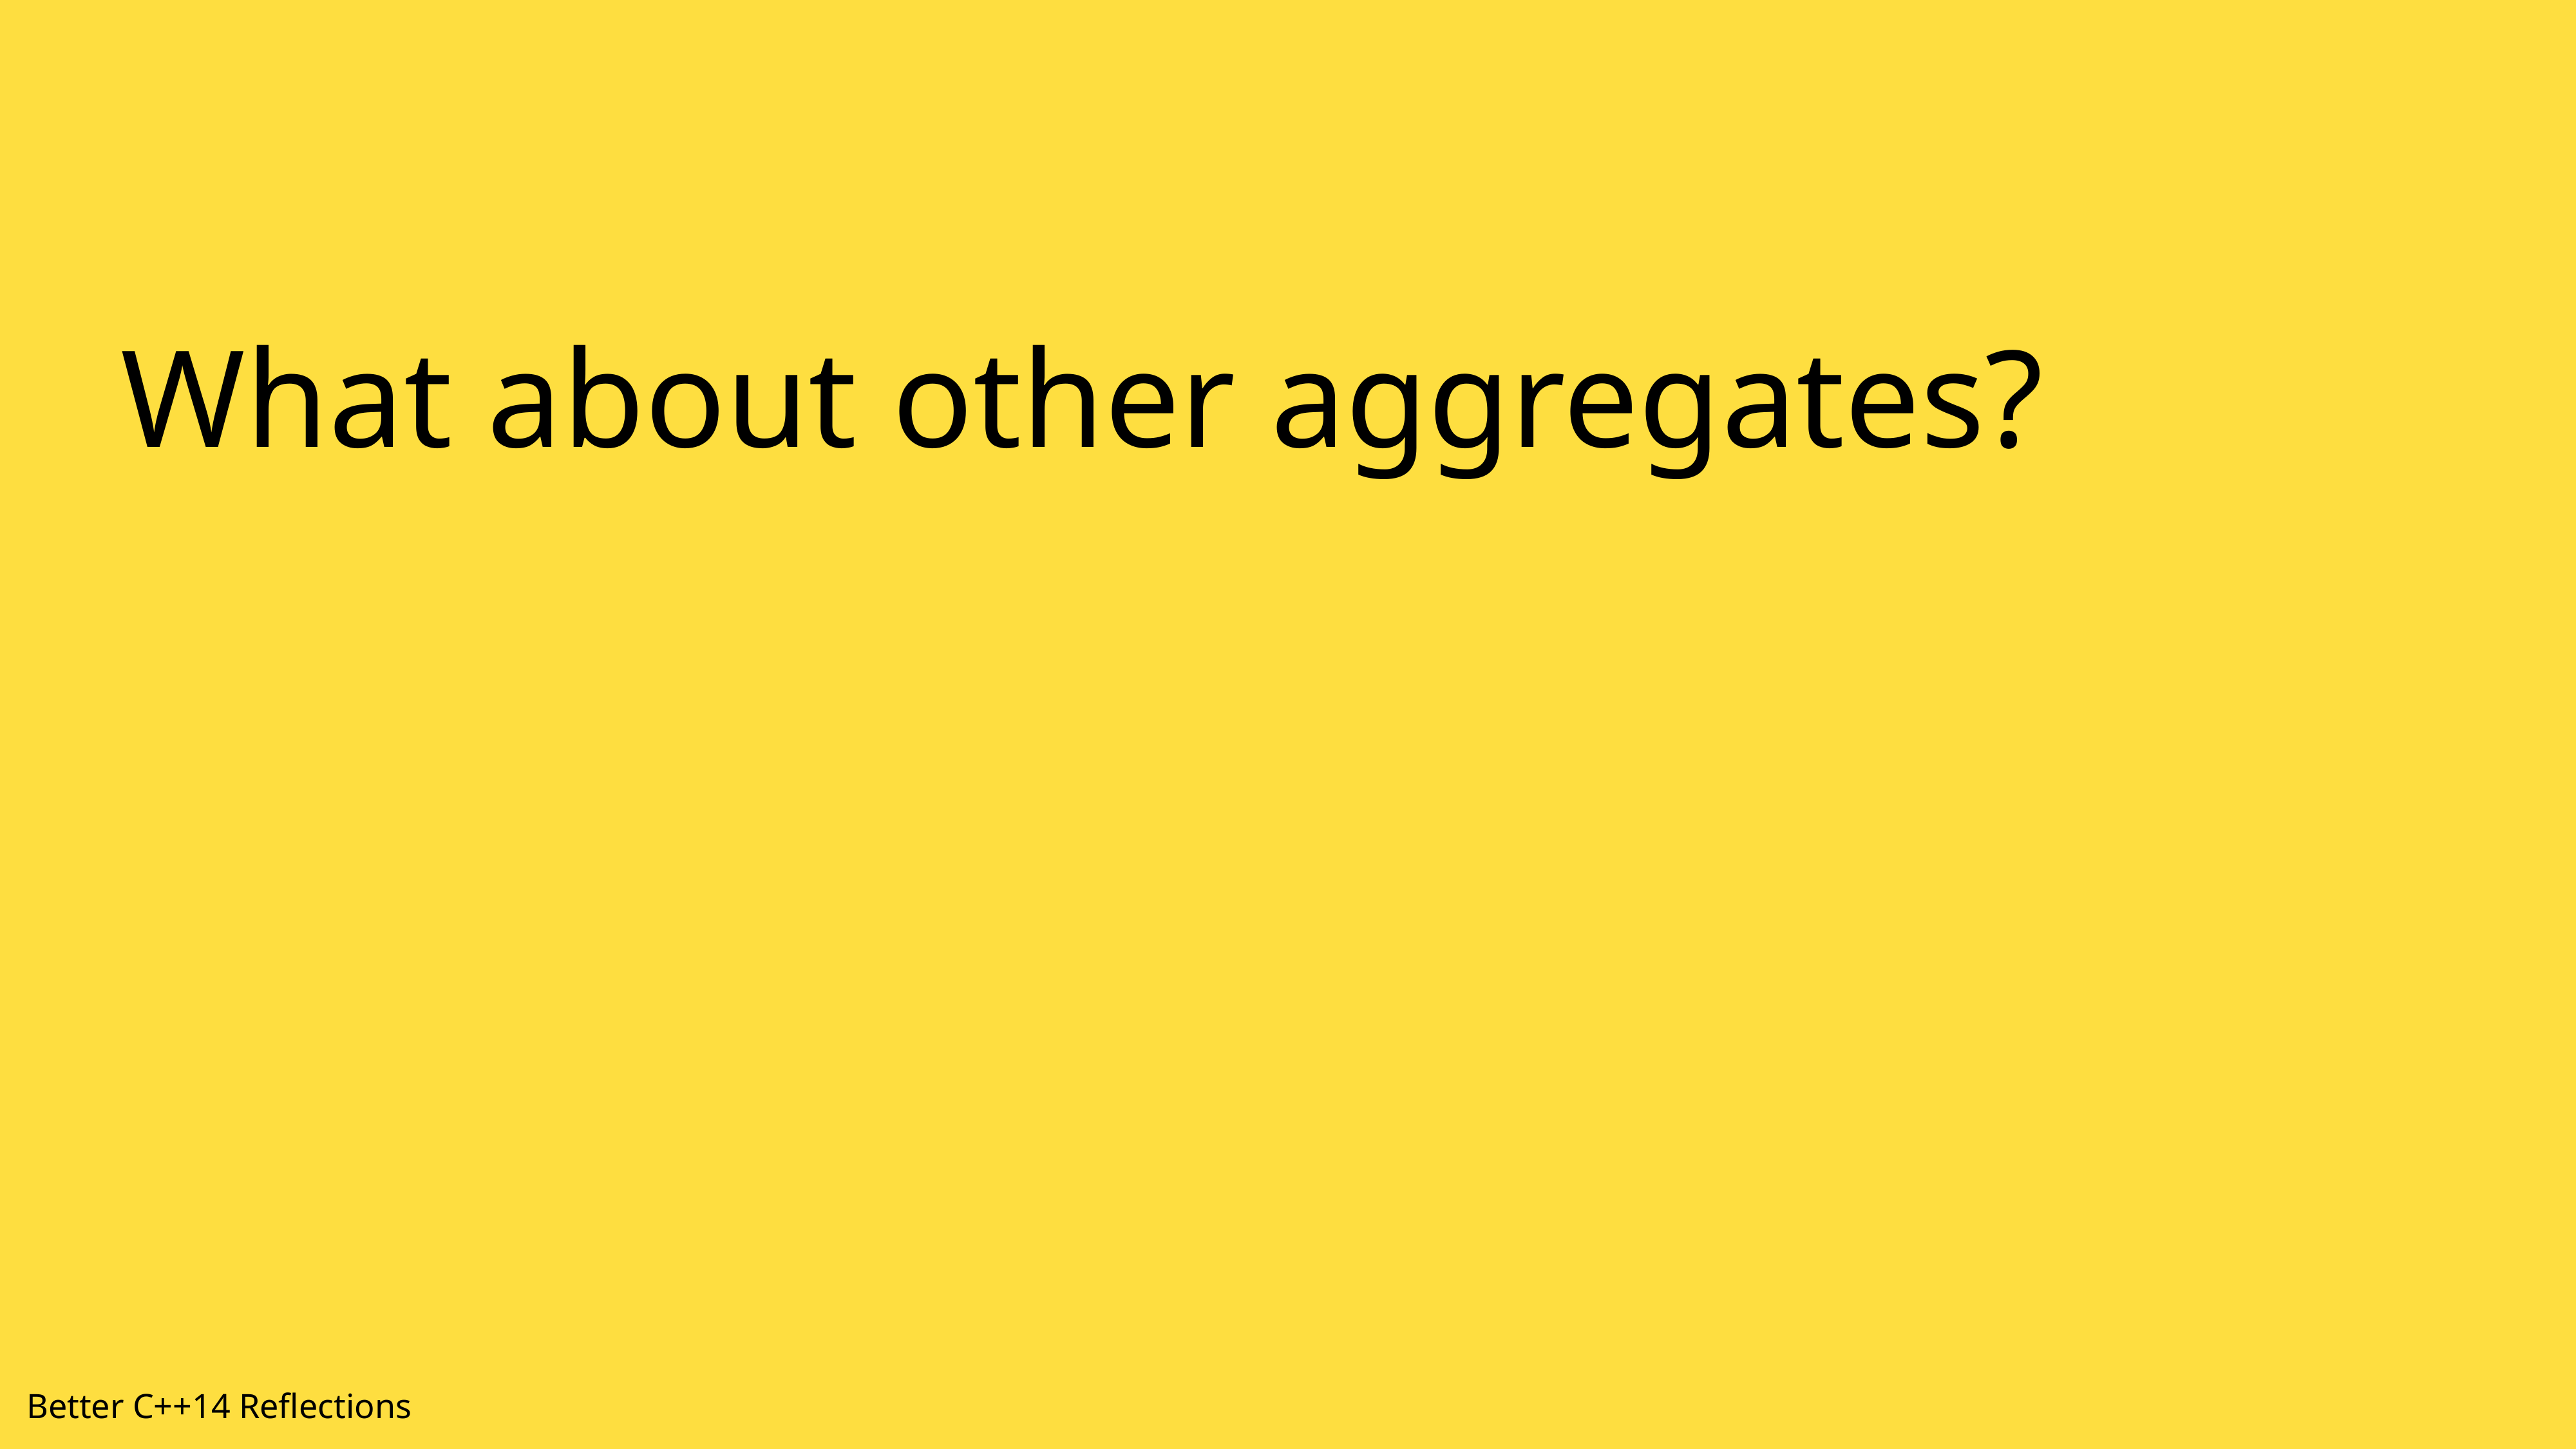

# What about other aggregates?
Better C++14 Reflections